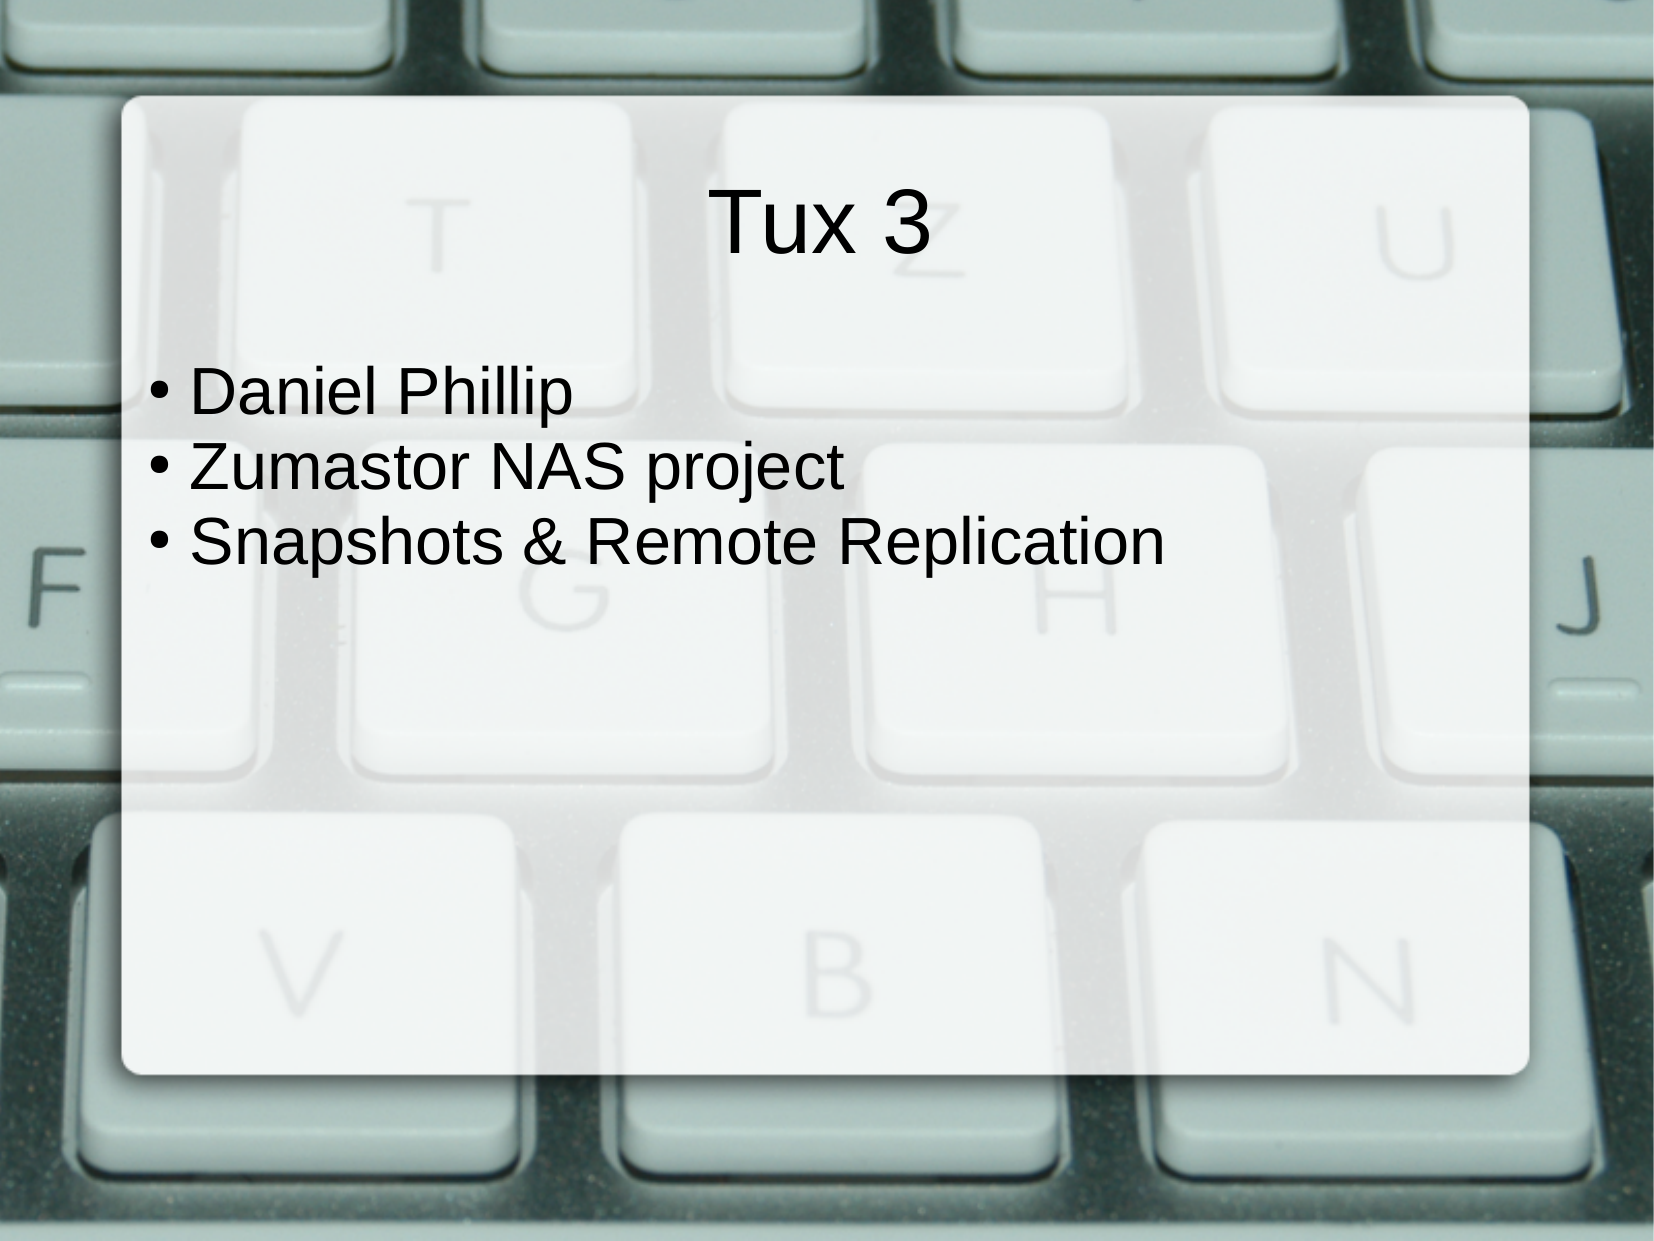

# Tux 3
 Daniel Phillip
 Zumastor NAS project
 Snapshots & Remote Replication